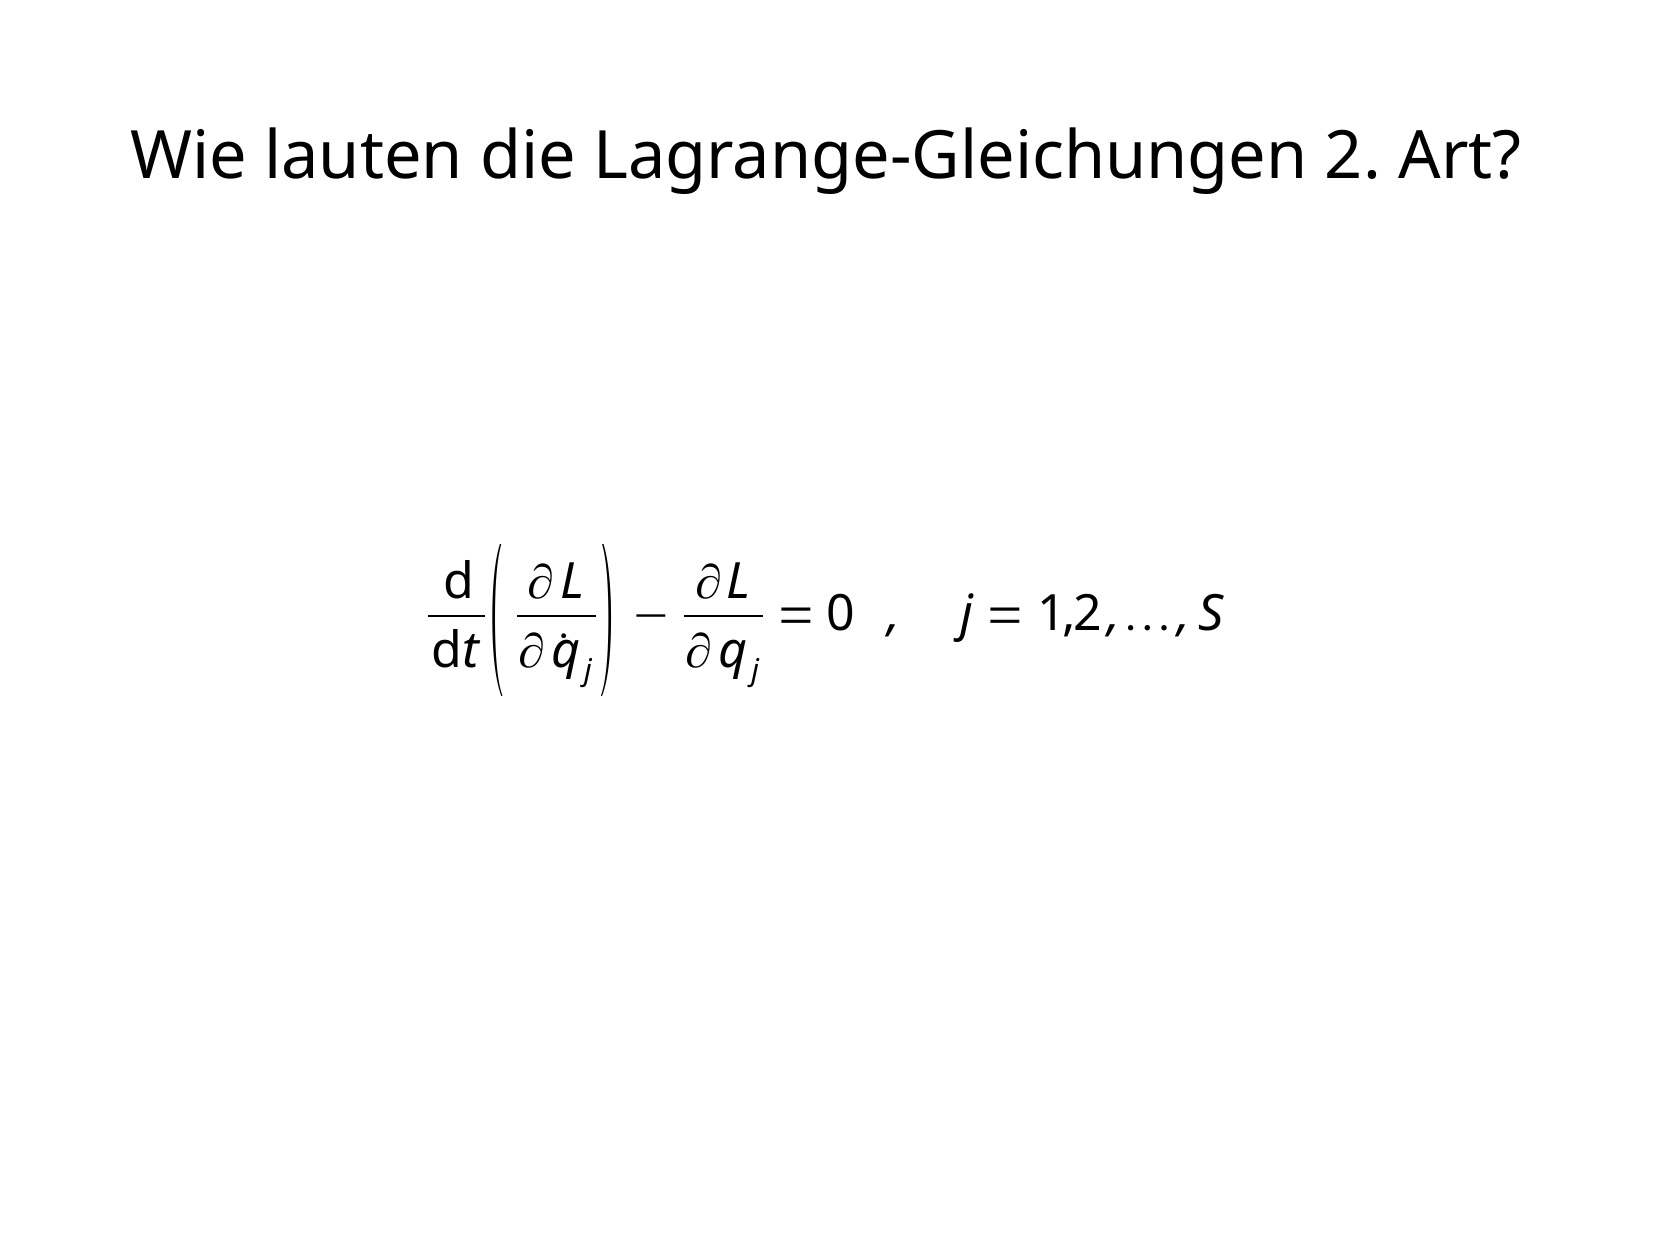

# Wie lauten die Lagrange-Gleichungen 2. Art?